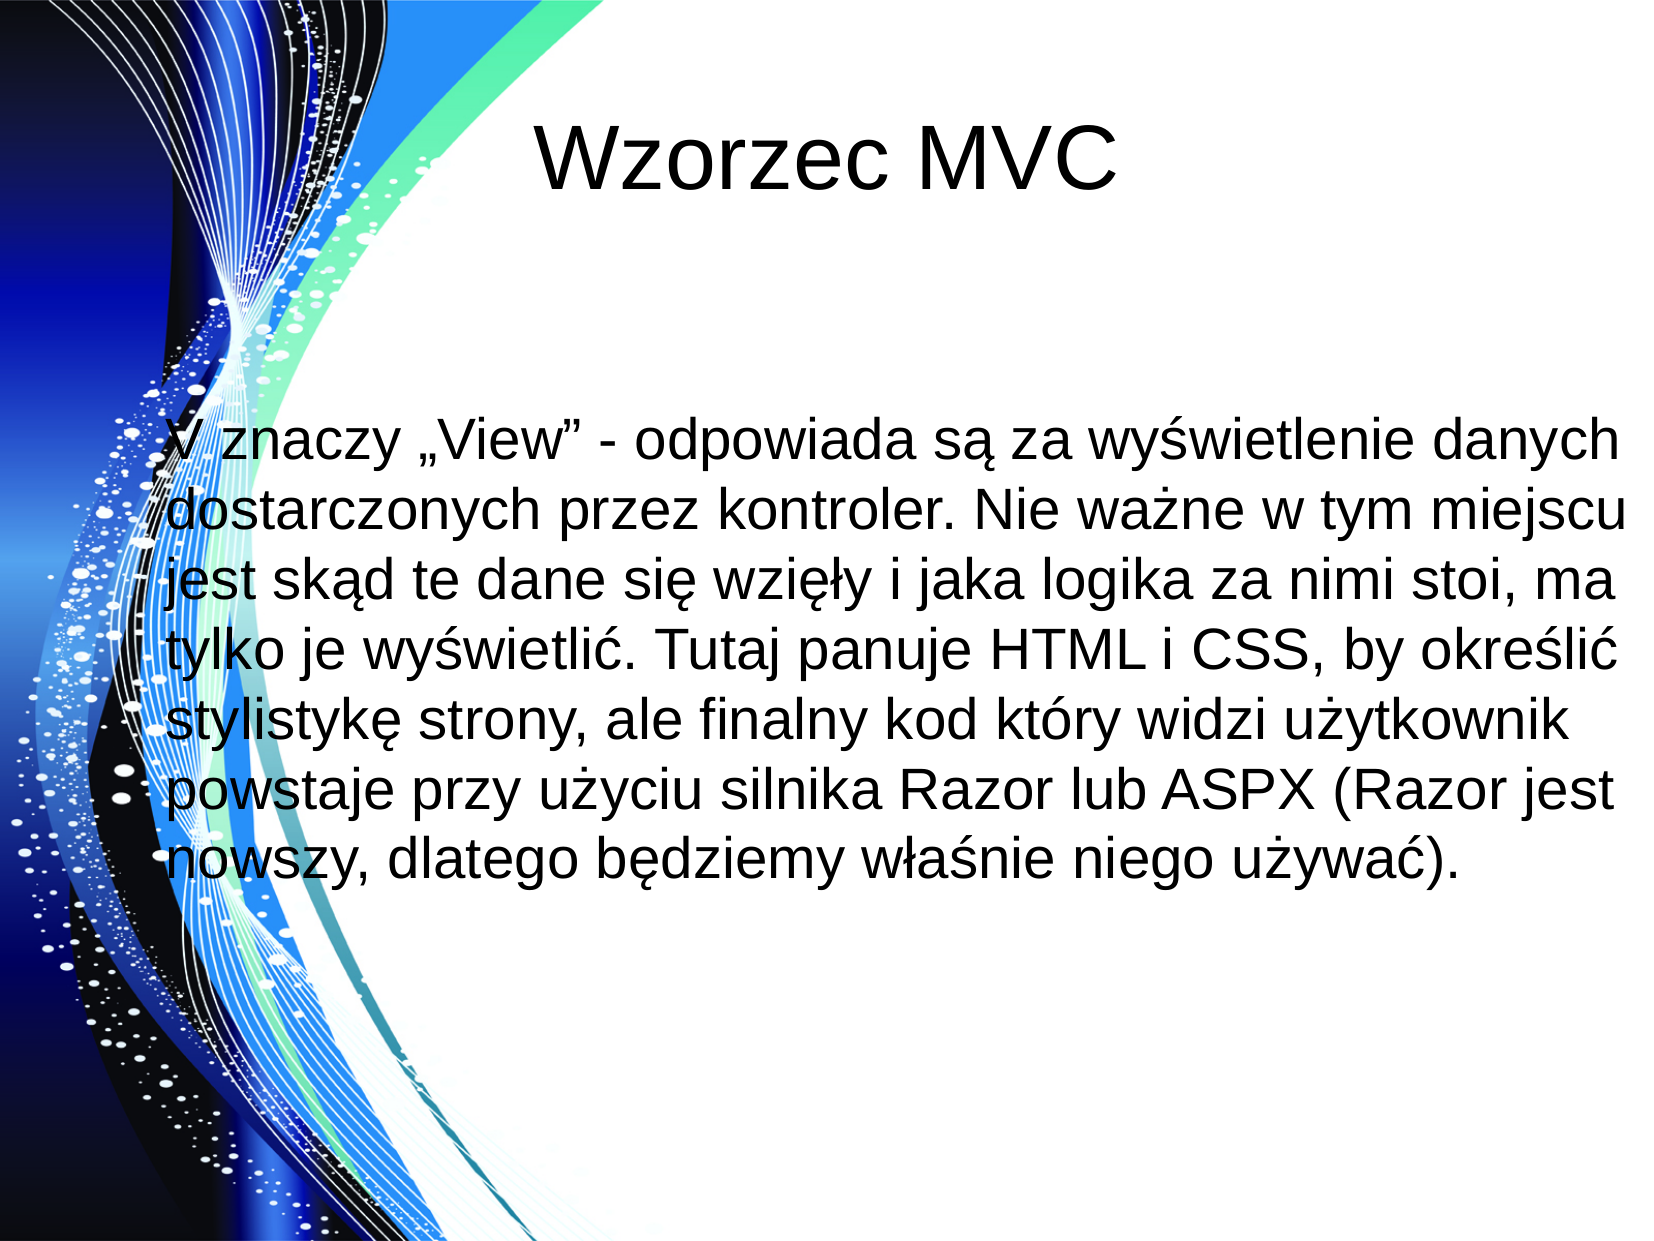

# Wzorzec MVC
V znaczy „View” - odpowiada są za wyświetlenie danych dostarczonych przez kontroler. Nie ważne w tym miejscu jest skąd te dane się wzięły i jaka logika za nimi stoi, ma tylko je wyświetlić. Tutaj panuje HTML i CSS, by określić stylistykę strony, ale finalny kod który widzi użytkownik powstaje przy użyciu silnika Razor lub ASPX (Razor jest nowszy, dlatego będziemy właśnie niego używać).